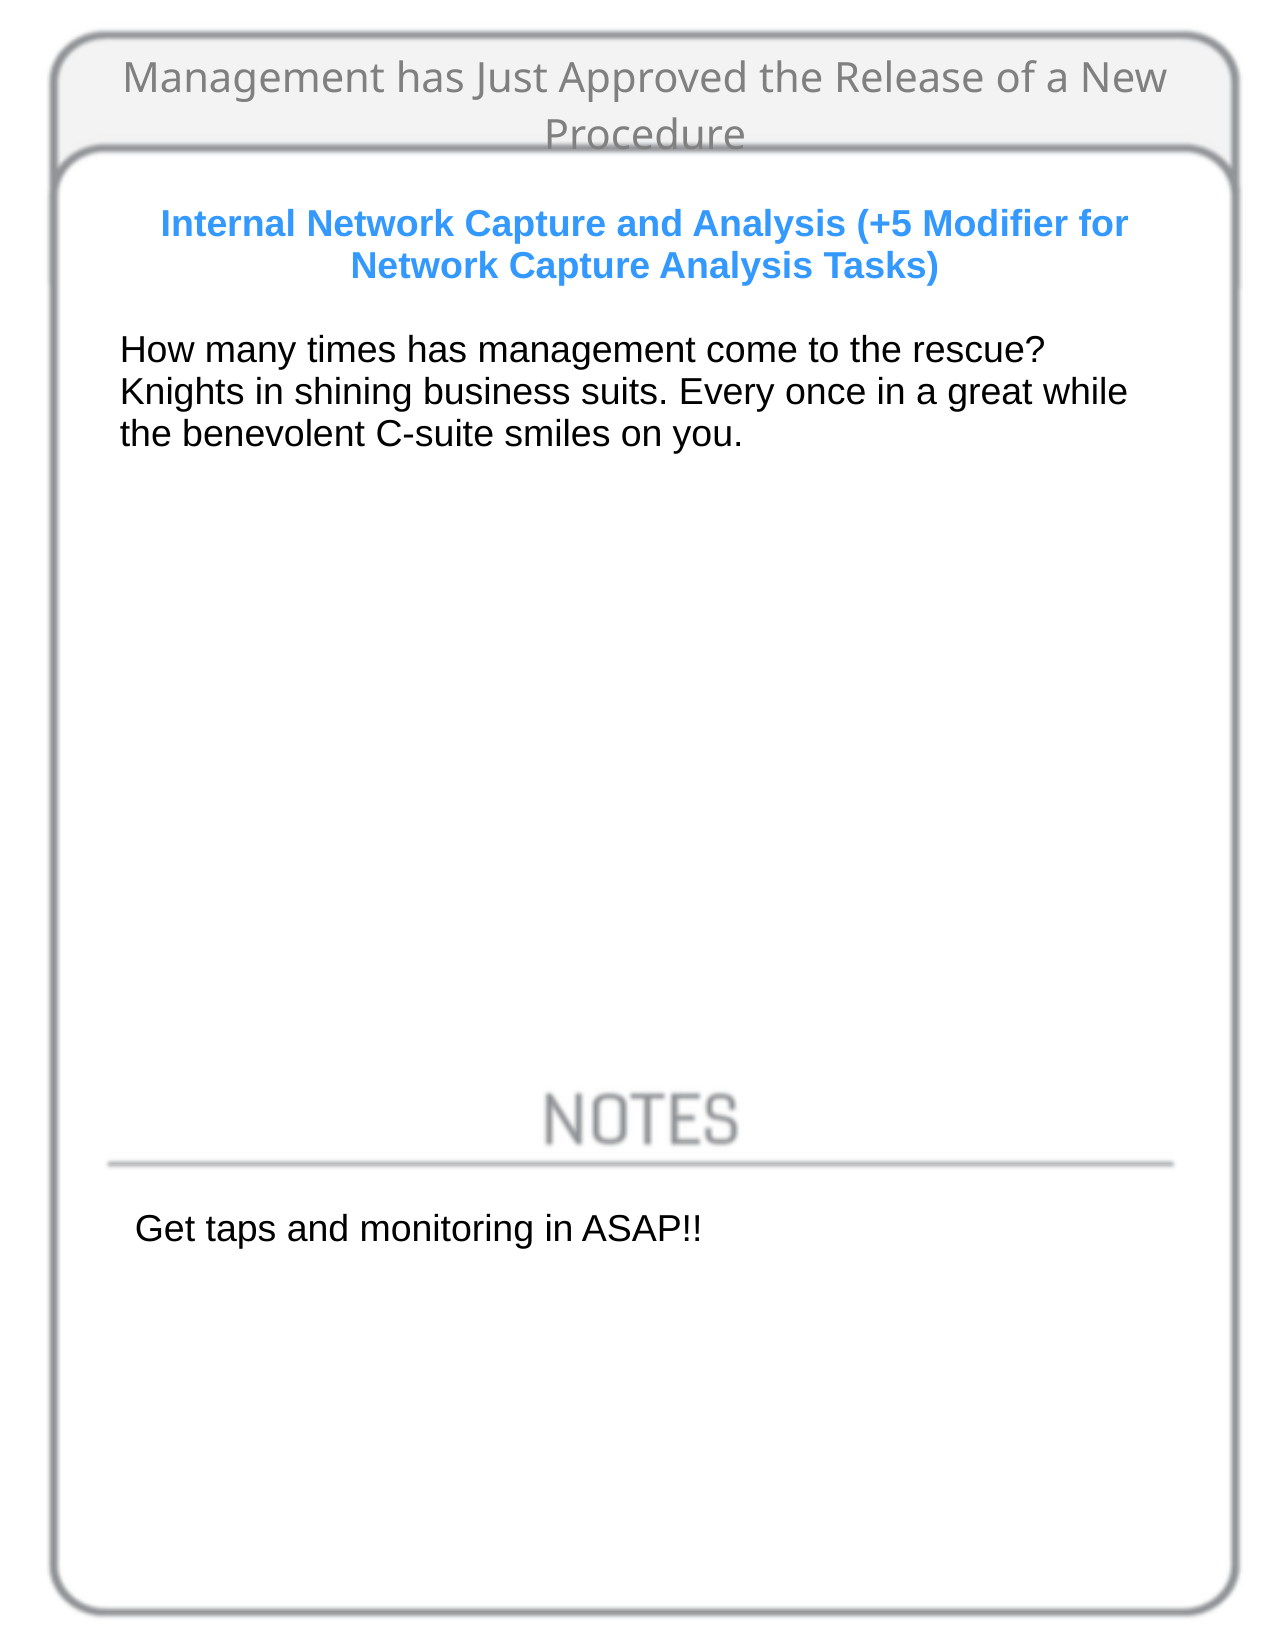

Management has Just Approved the Release of a New Procedure
Internal Network Capture and Analysis (+5 Modifier for Network Capture Analysis Tasks)
How many times has management come to the rescue? Knights in shining business suits. Every once in a great while the benevolent C-suite smiles on you.
Get taps and monitoring in ASAP!!